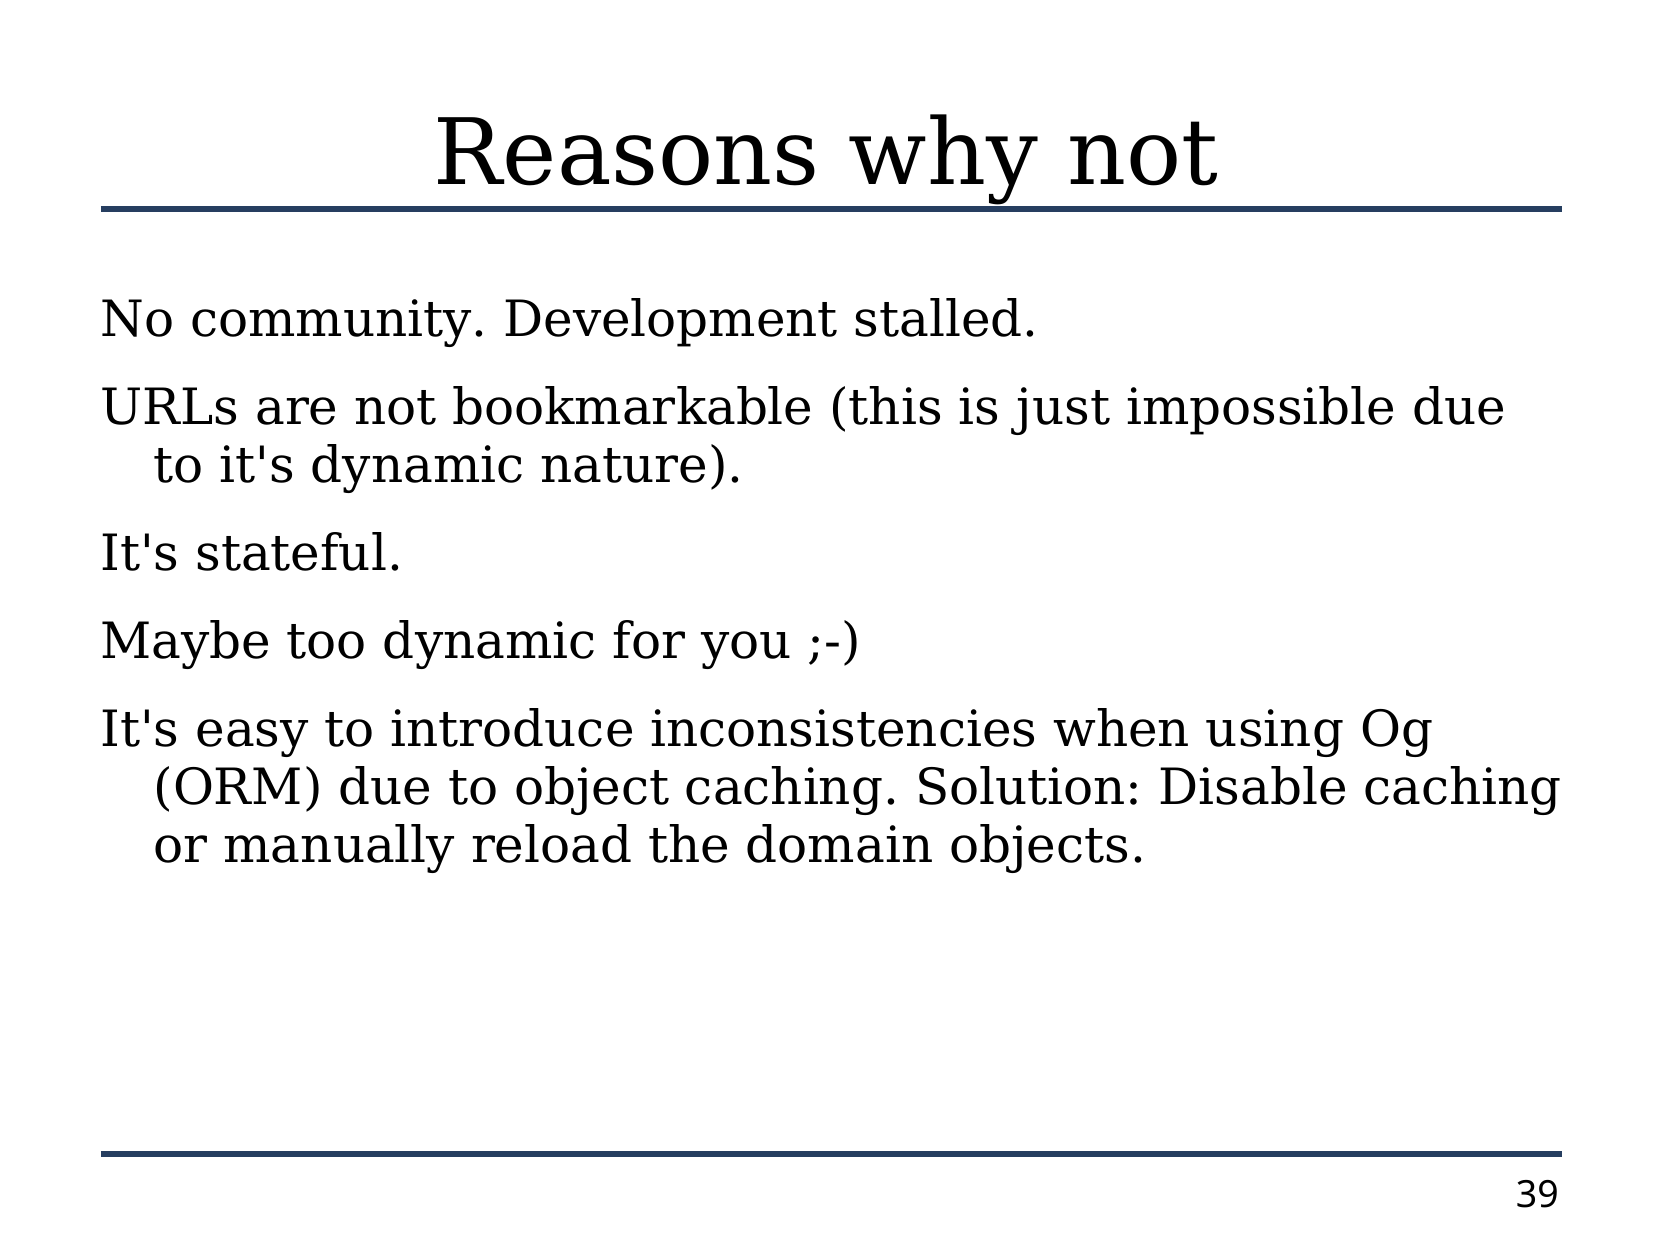

# Reasons why not
No community. Development stalled.
URLs are not bookmarkable (this is just impossible due to it's dynamic nature).
It's stateful.
Maybe too dynamic for you ;-)
It's easy to introduce inconsistencies when using Og (ORM) due to object caching. Solution: Disable caching or manually reload the domain objects.